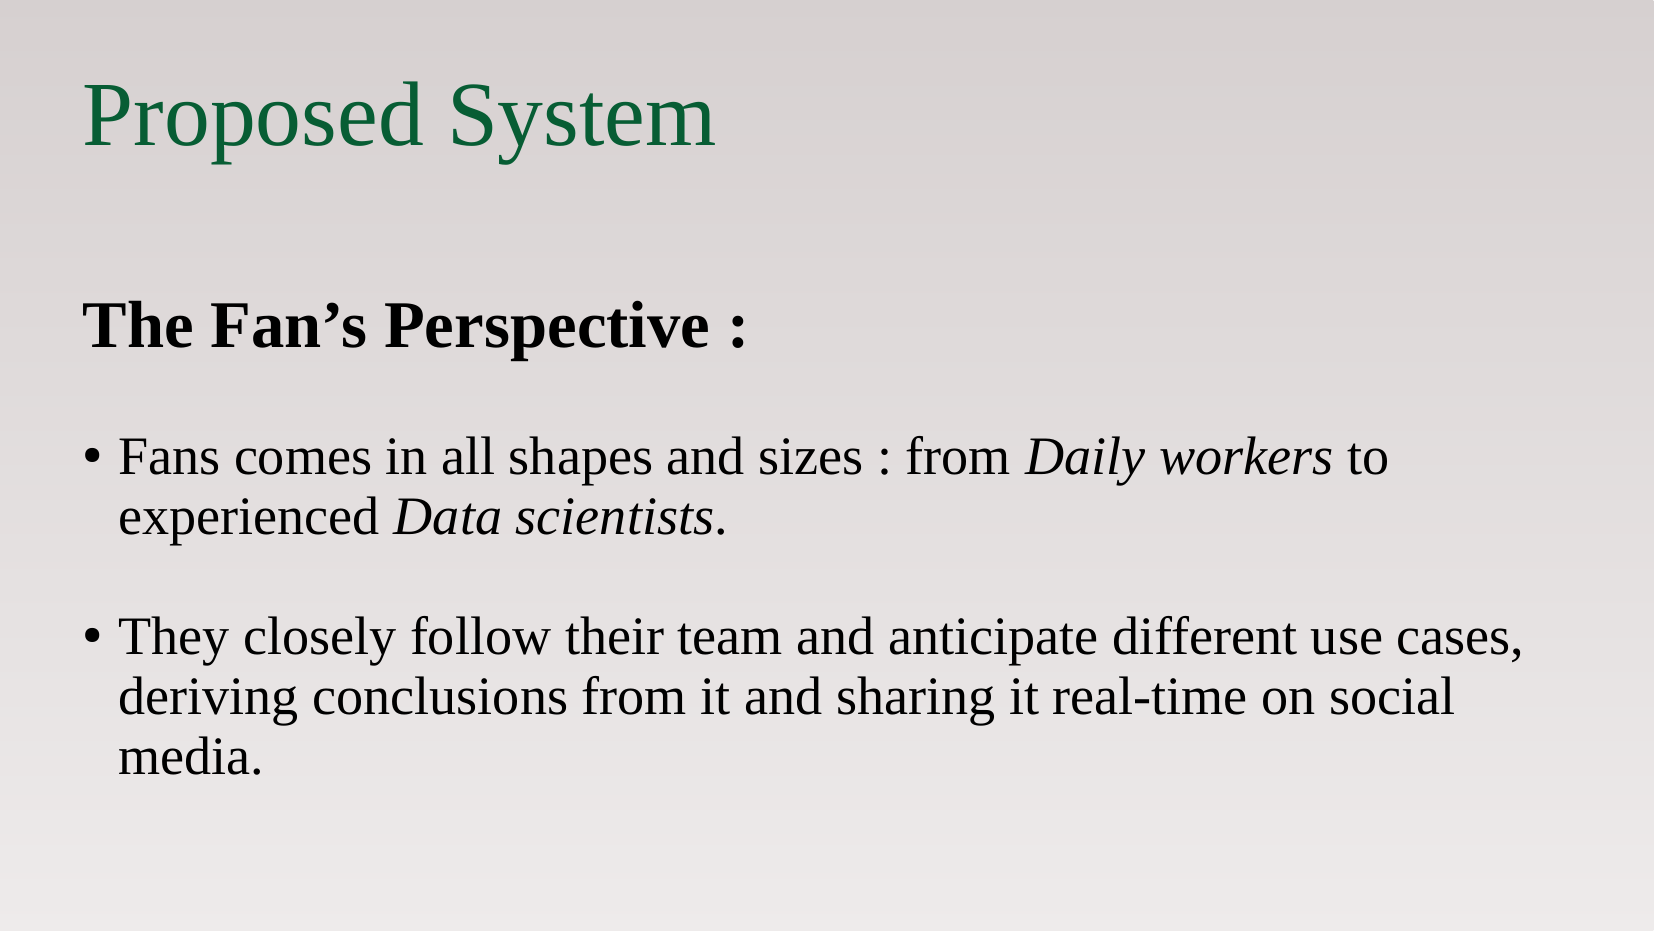

# Proposed System
The Fan’s Perspective :
Fans comes in all shapes and sizes : from Daily workers to experienced Data scientists.
They closely follow their team and anticipate different use cases, deriving conclusions from it and sharing it real-time on social media.